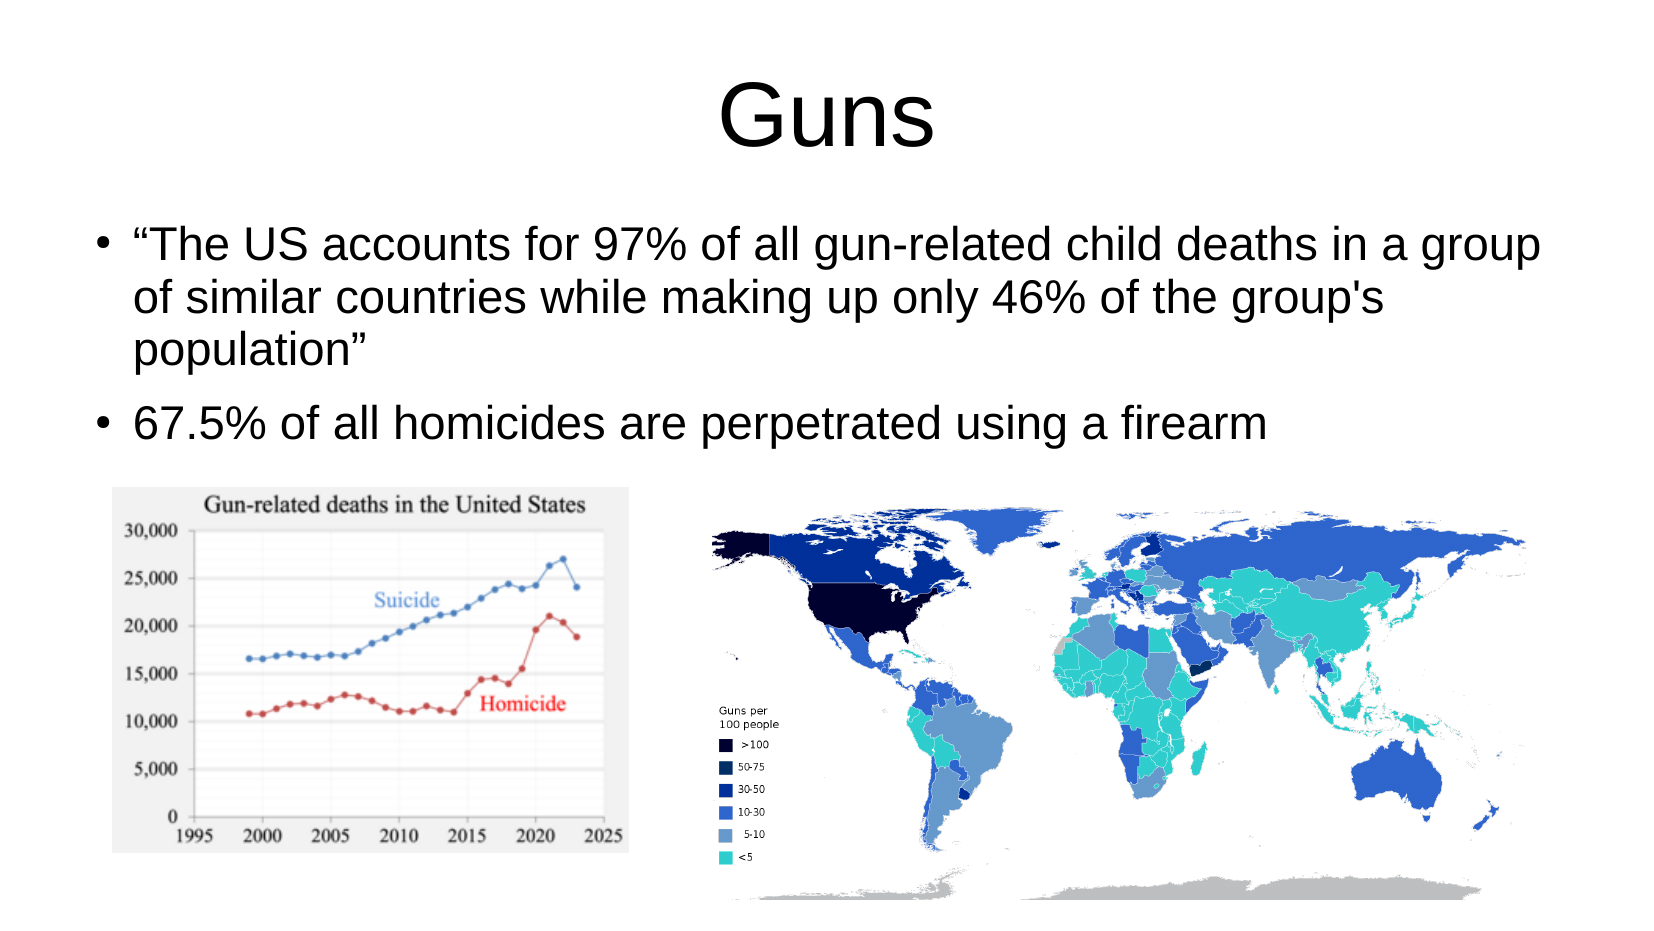

# Guns
“The US accounts for 97% of all gun-related child deaths in a group of similar countries while making up only 46% of the group's population”
67.5% of all homicides are perpetrated using a firearm